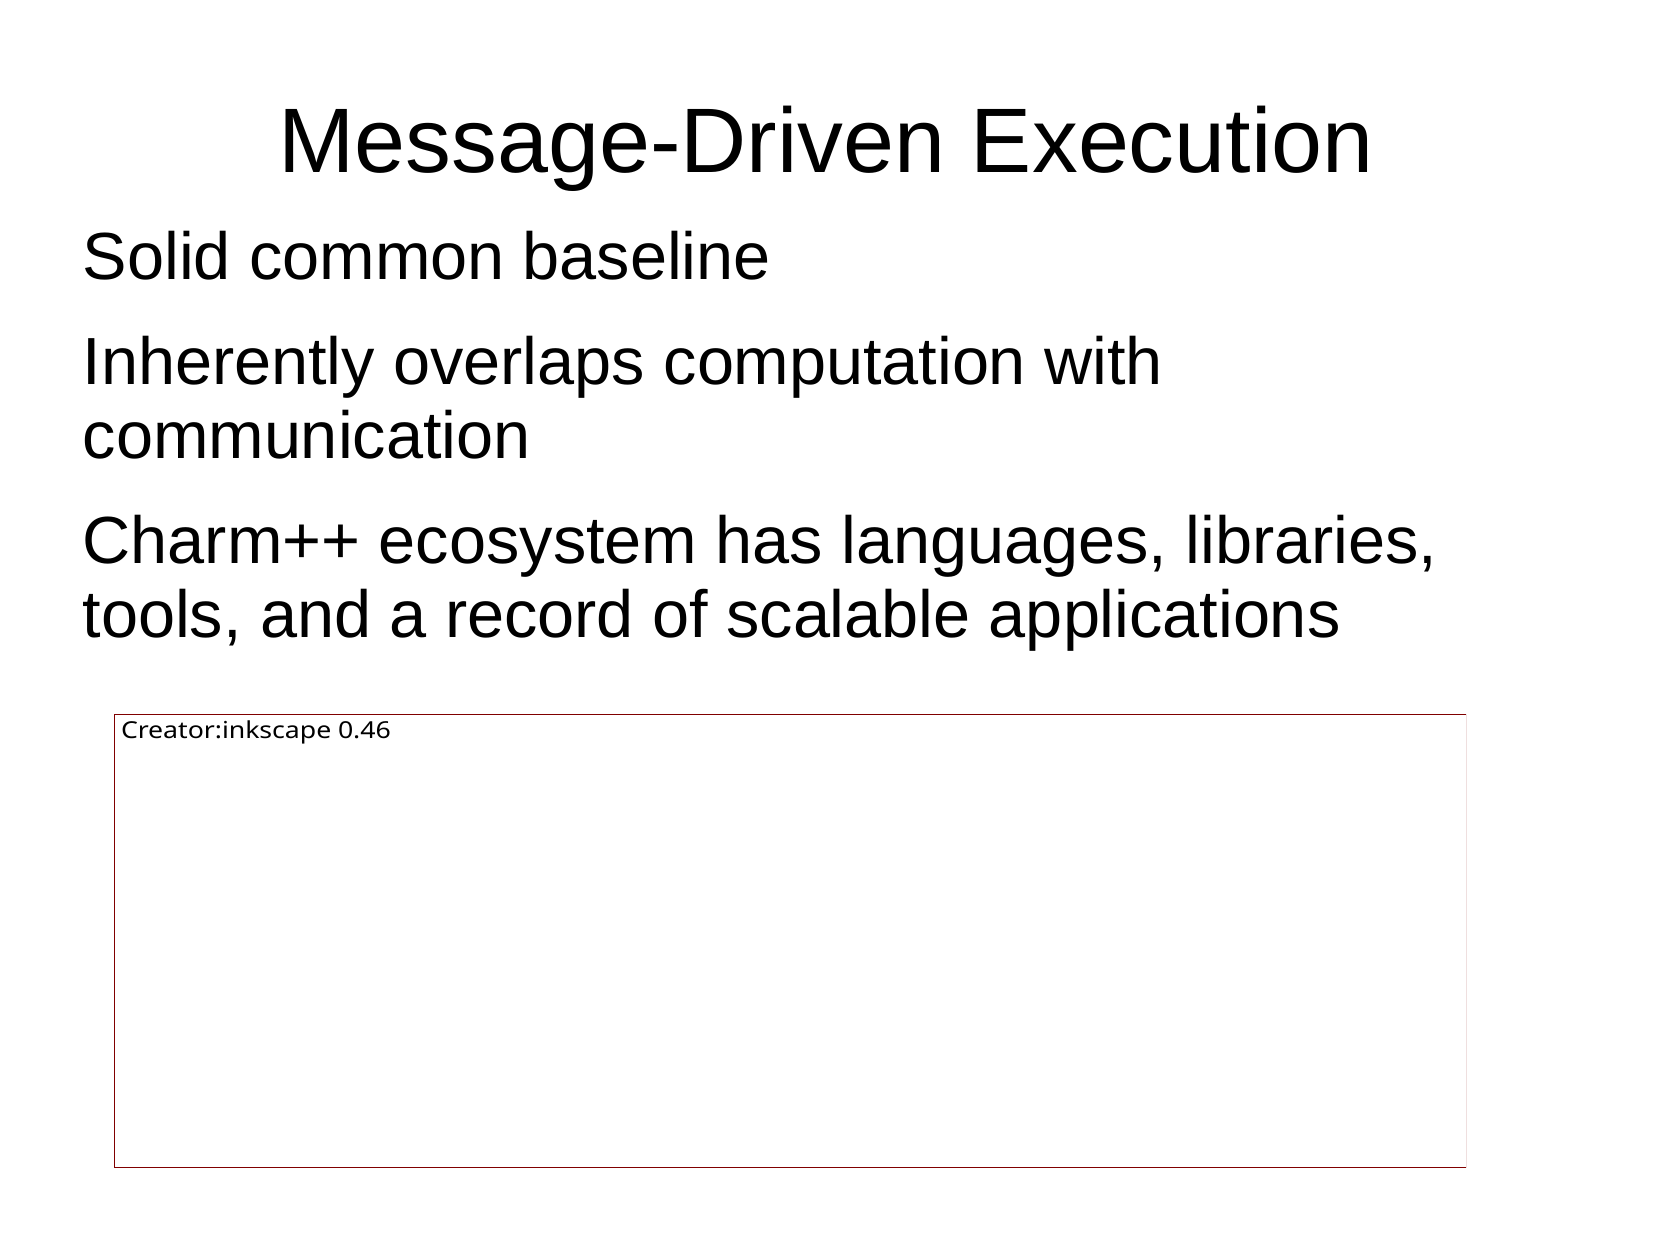

# Message-Driven Execution
Solid common baseline
Inherently overlaps computation with communication
Charm++ ecosystem has languages, libraries, tools, and a record of scalable applications